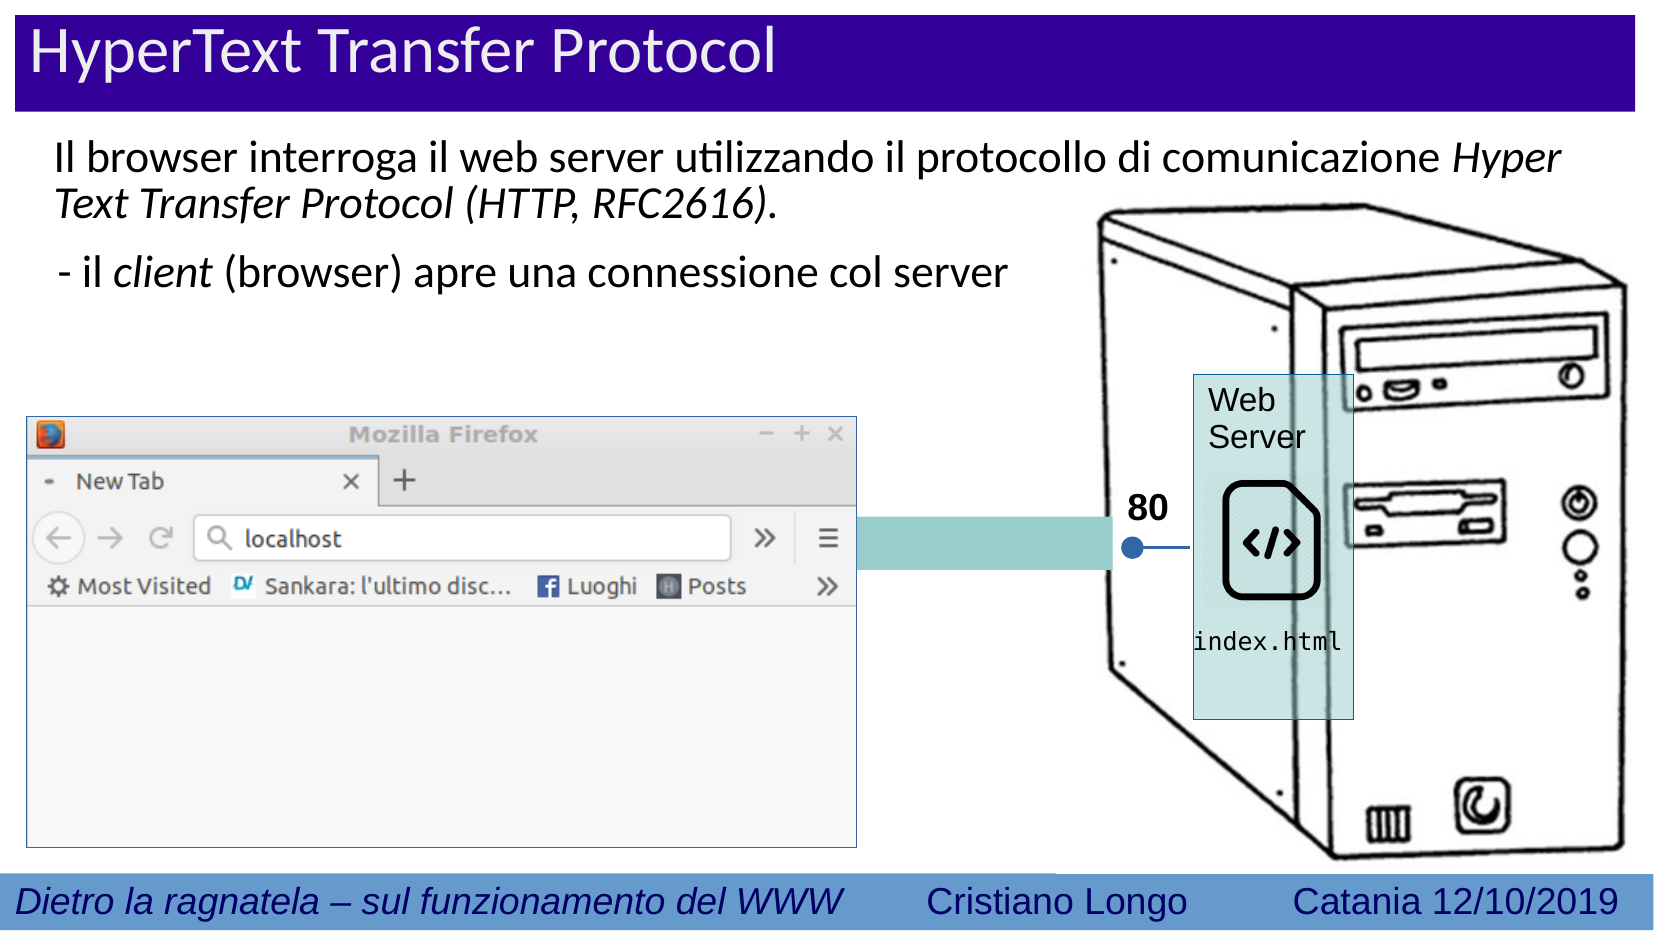

HyperText Transfer Protocol
Il browser interroga il web server utilizzando il protocollo di comunicazione Hyper Text Transfer Protocol (HTTP, RFC2616).
- il client (browser) apre una connessione col server
Web Server
80
index.html
Dietro la ragnatela – sul funzionamento del WWW Cristiano Longo Catania 12/10/2019